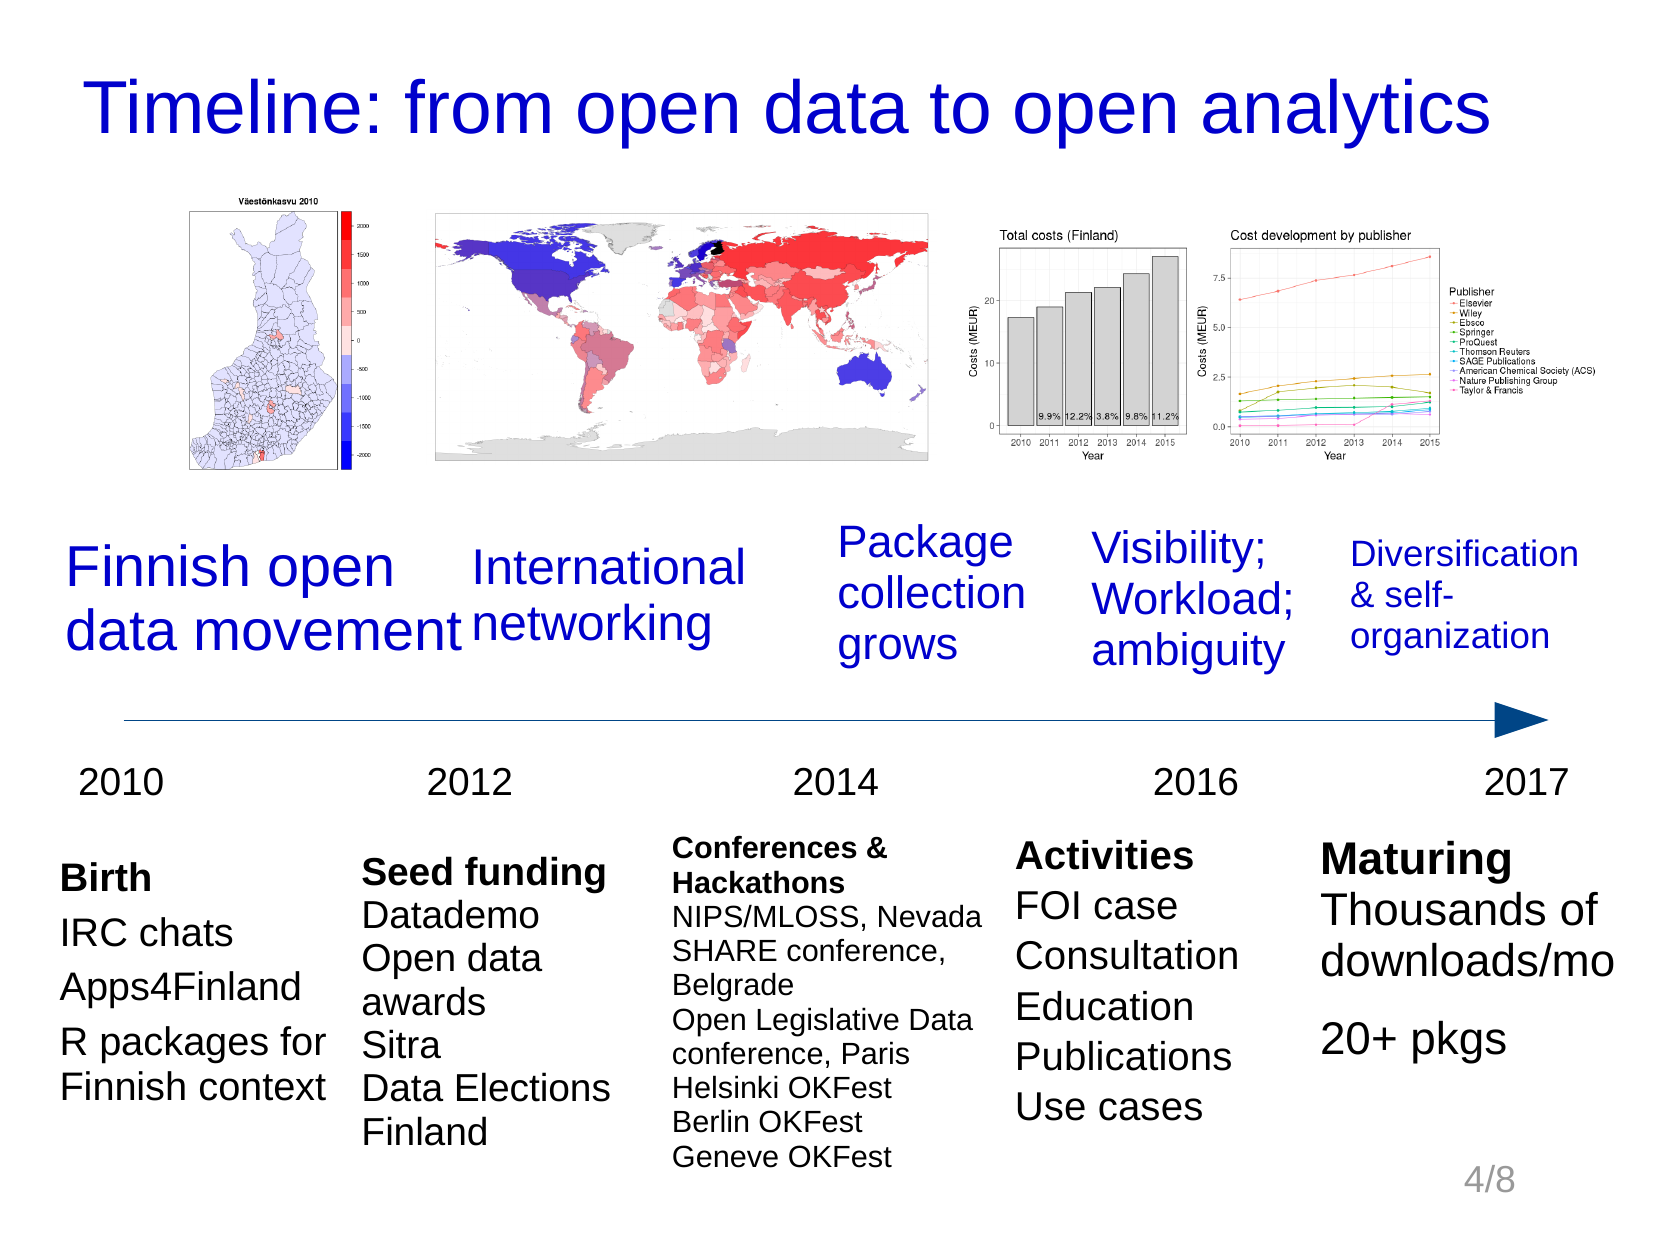

# Timeline: from open data to open analytics
Package collection grows
Visibility;
Workload;
ambiguity
Diversification & self-organization
Finnish open data movement
International networking
2010
2012
2014
2016
2017
Conferences & Hackathons
NIPS/MLOSS, Nevada
SHARE conference, Belgrade
Open Legislative Data conference, Paris
Helsinki OKFest
Berlin OKFest
Geneve OKFest
Maturing
Thousands of downloads/mo
20+ pkgs
Activities
FOI case
Consultation
Education
Publications
Use cases
Seed funding
Datademo
Open data awards
Sitra
Data Elections Finland
Birth
IRC chats
Apps4Finland
R packages for Finnish context